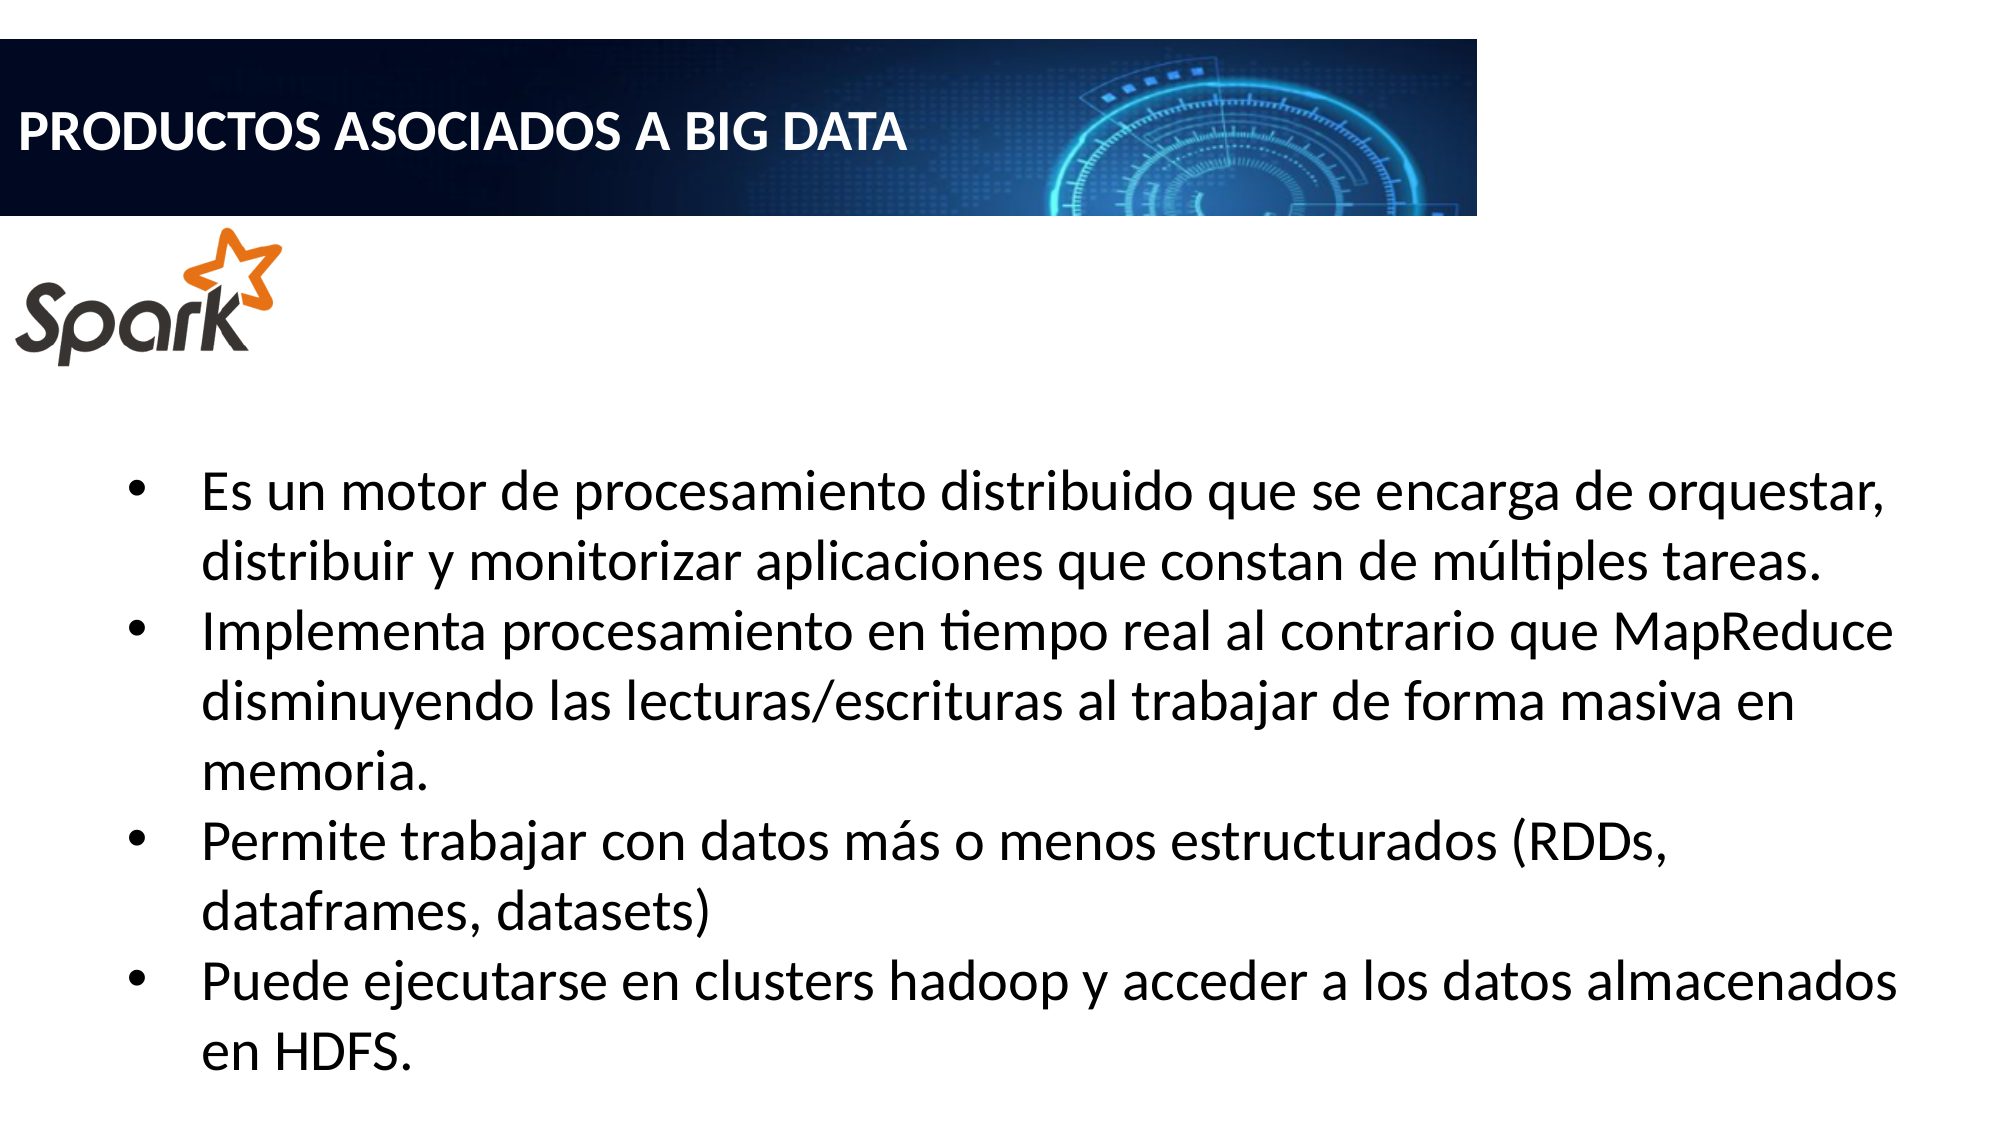

PRODUCTOS ASOCIADOS A BIG DATA
Es un motor de procesamiento distribuido que se encarga de orquestar, distribuir y monitorizar aplicaciones que constan de múltiples tareas.
Implementa procesamiento en tiempo real al contrario que MapReduce disminuyendo las lecturas/escrituras al trabajar de forma masiva en memoria.
Permite trabajar con datos más o menos estructurados (RDDs, dataframes, datasets)
Puede ejecutarse en clusters hadoop y acceder a los datos almacenados en HDFS.